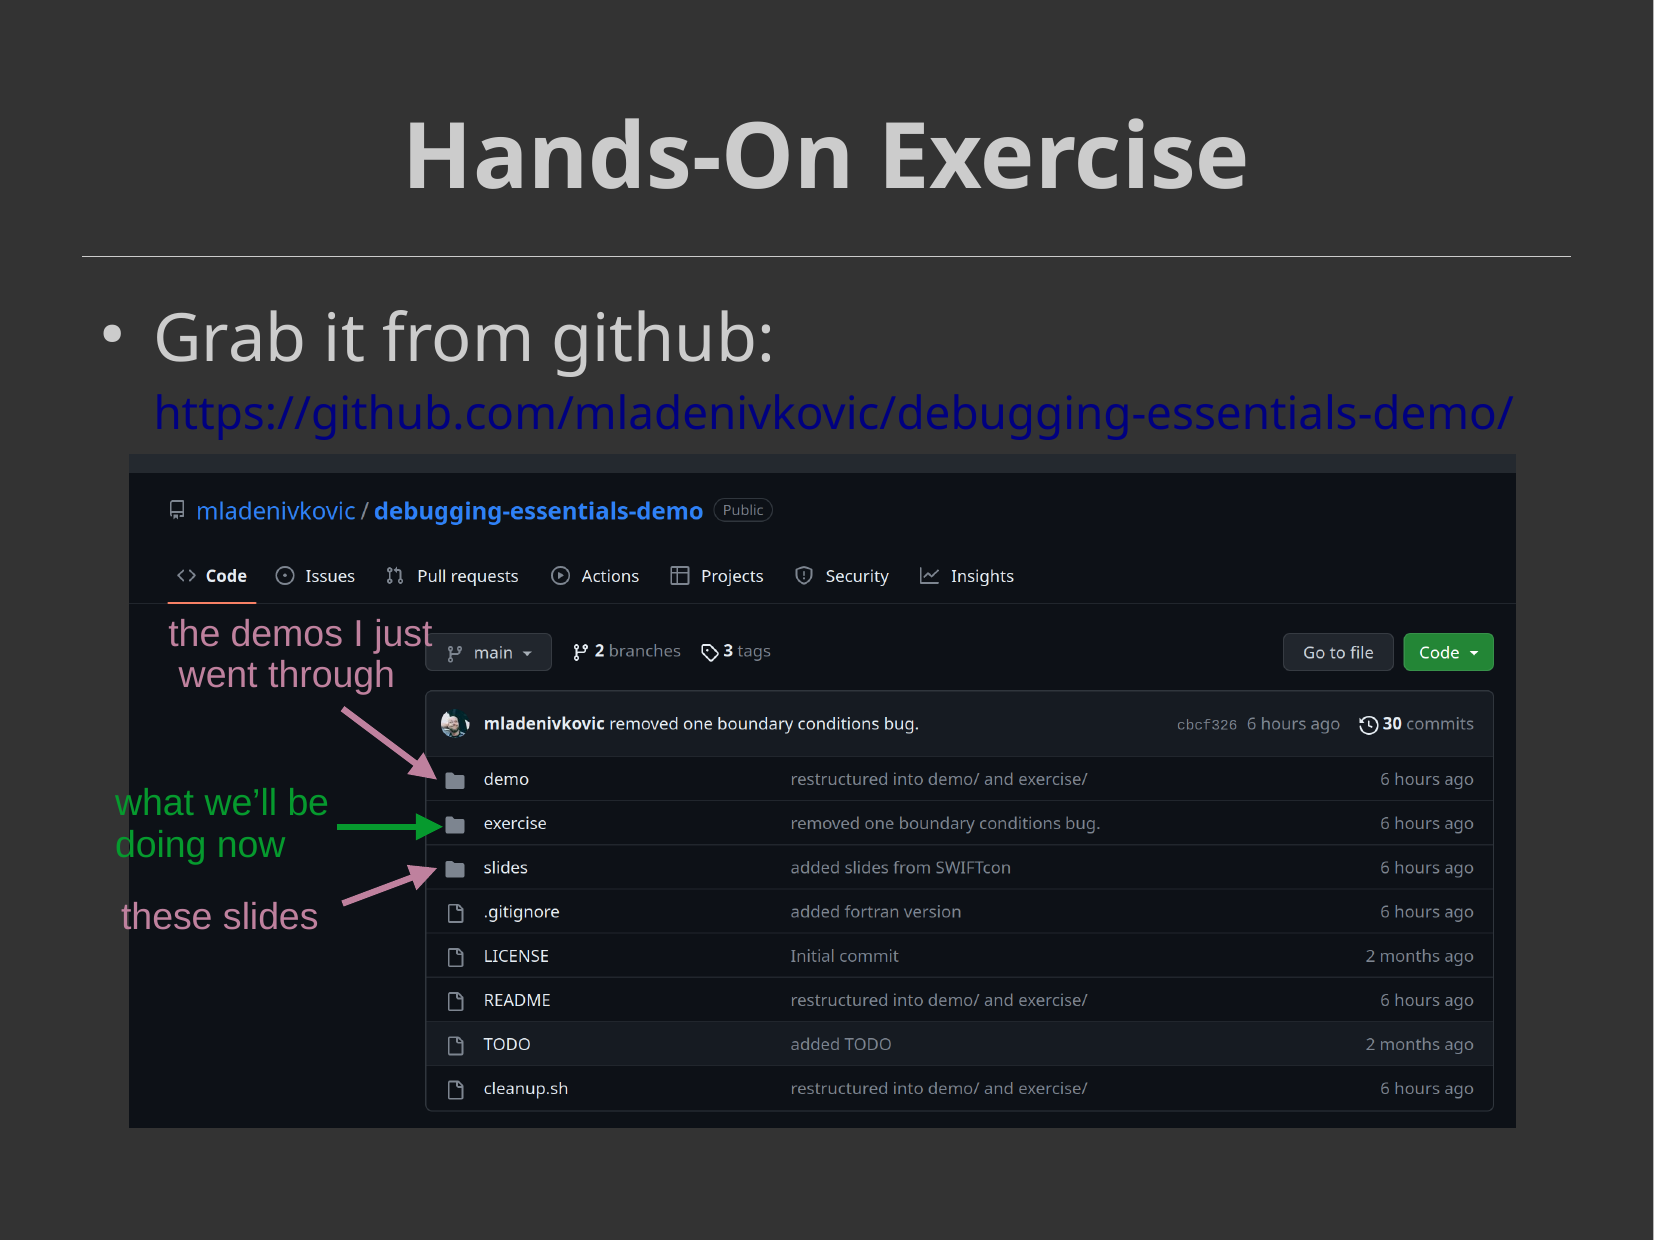

# Hands-On Exercise
Grab it from github:
https://github.com/mladenivkovic/debugging-essentials-demo/
the demos I just
 went through
what we’ll be
doing now
these slides